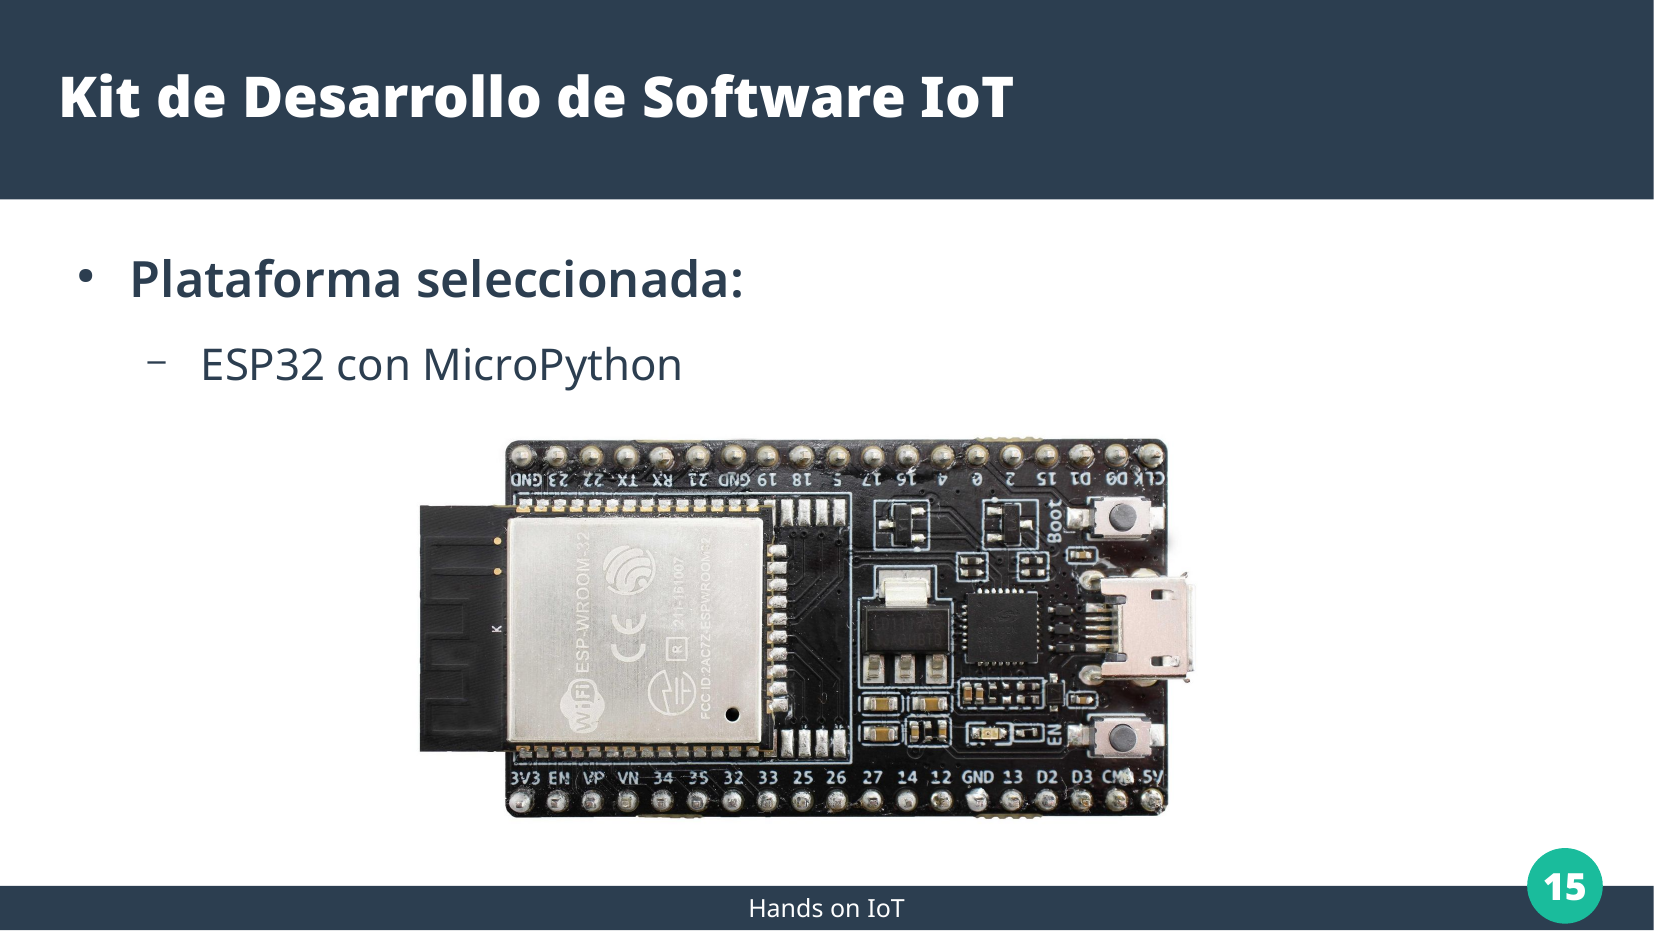

# Kit de Desarrollo de Software IoT
Plataforma seleccionada:
ESP32 con MicroPython
Hands on IoT